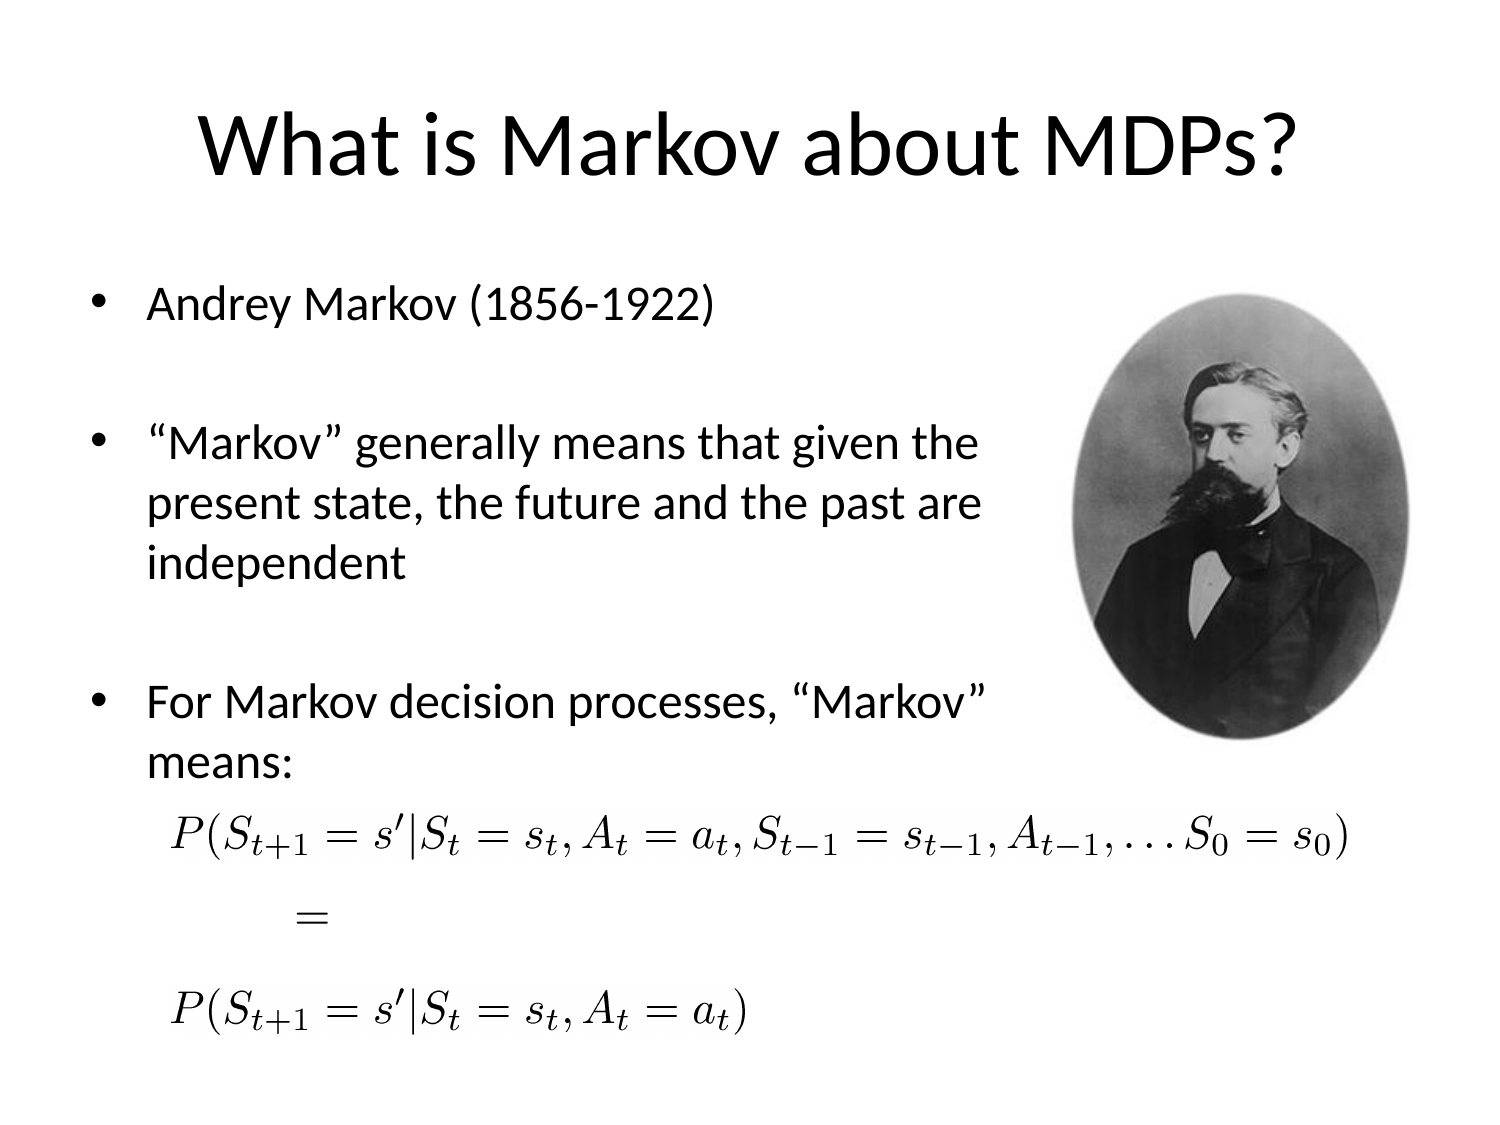

# What is Markov about MDPs?
Andrey Markov (1856-1922)
“Markov” generally means that given the present state, the future and the past are independent
For Markov decision processes, “Markov” means: